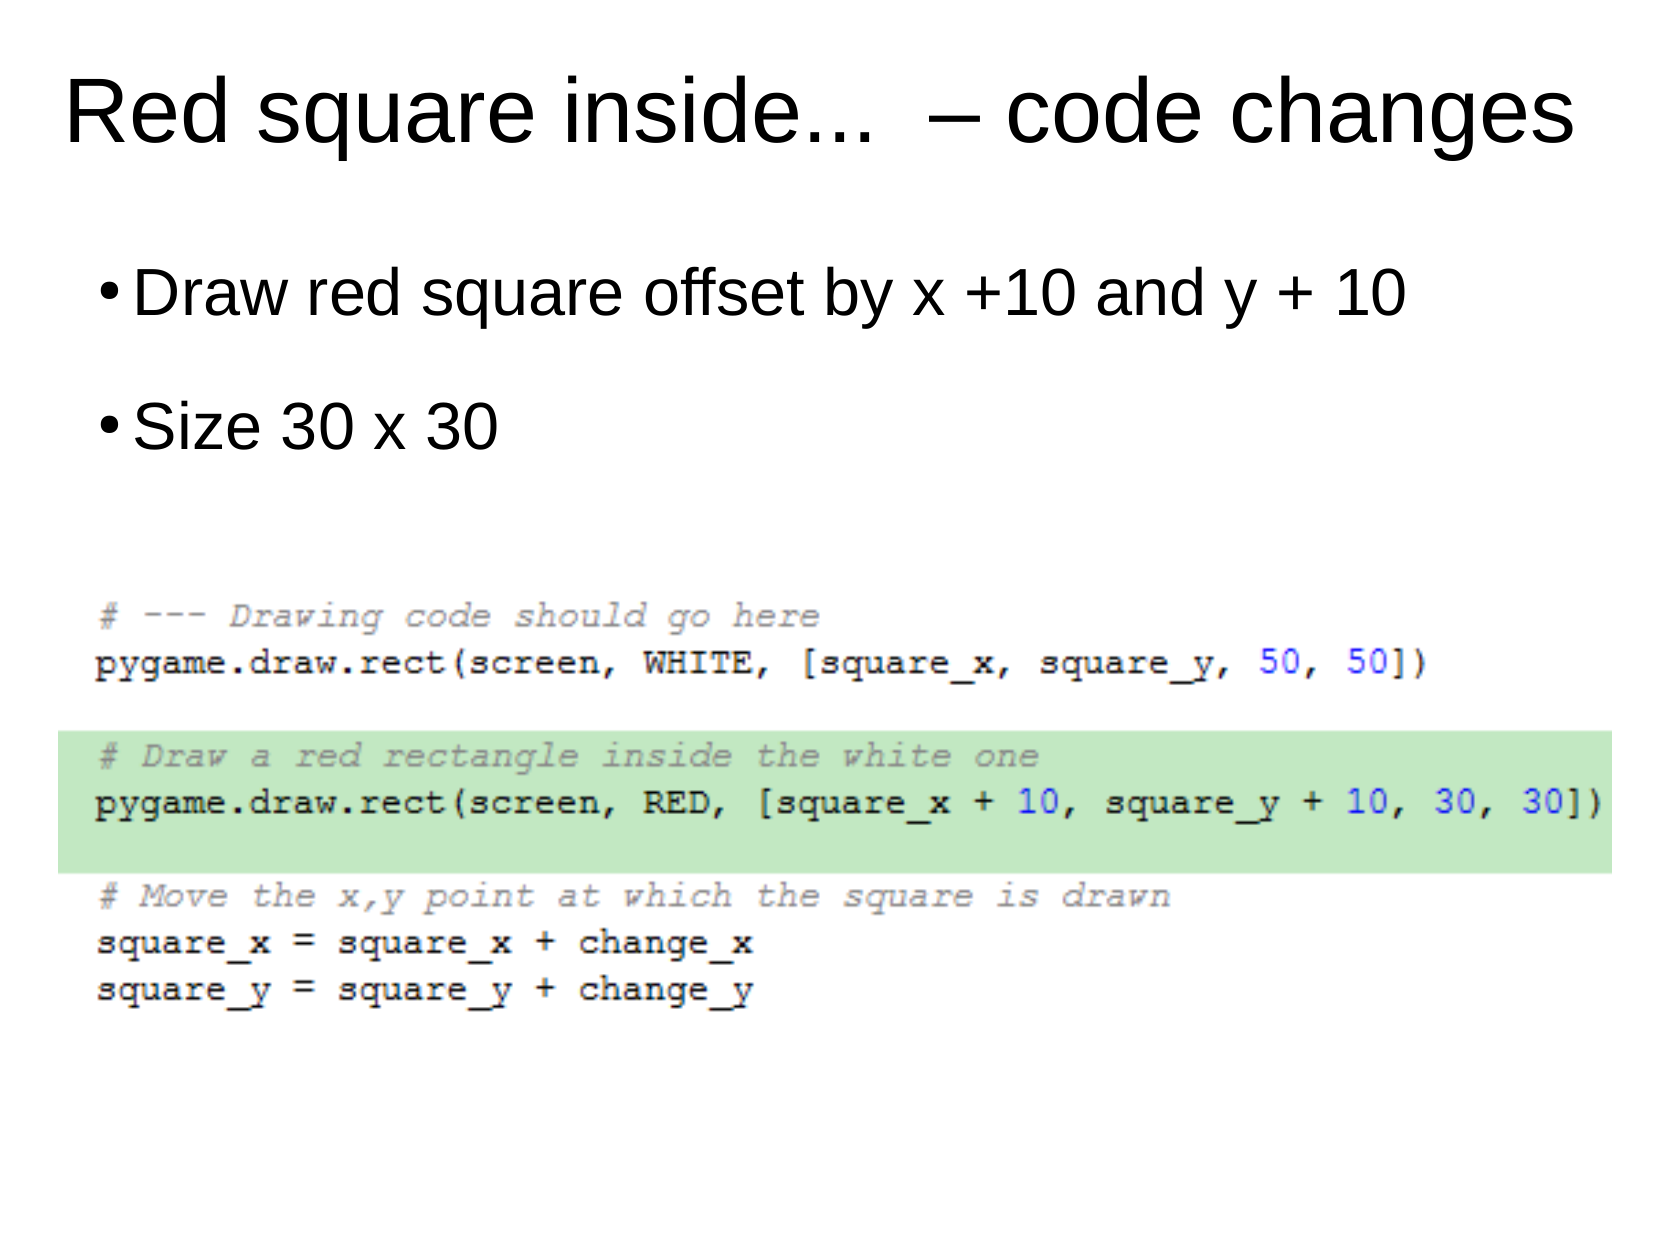

Red square inside... – code changes
Draw red square offset by x +10 and y + 10
Size 30 x 30